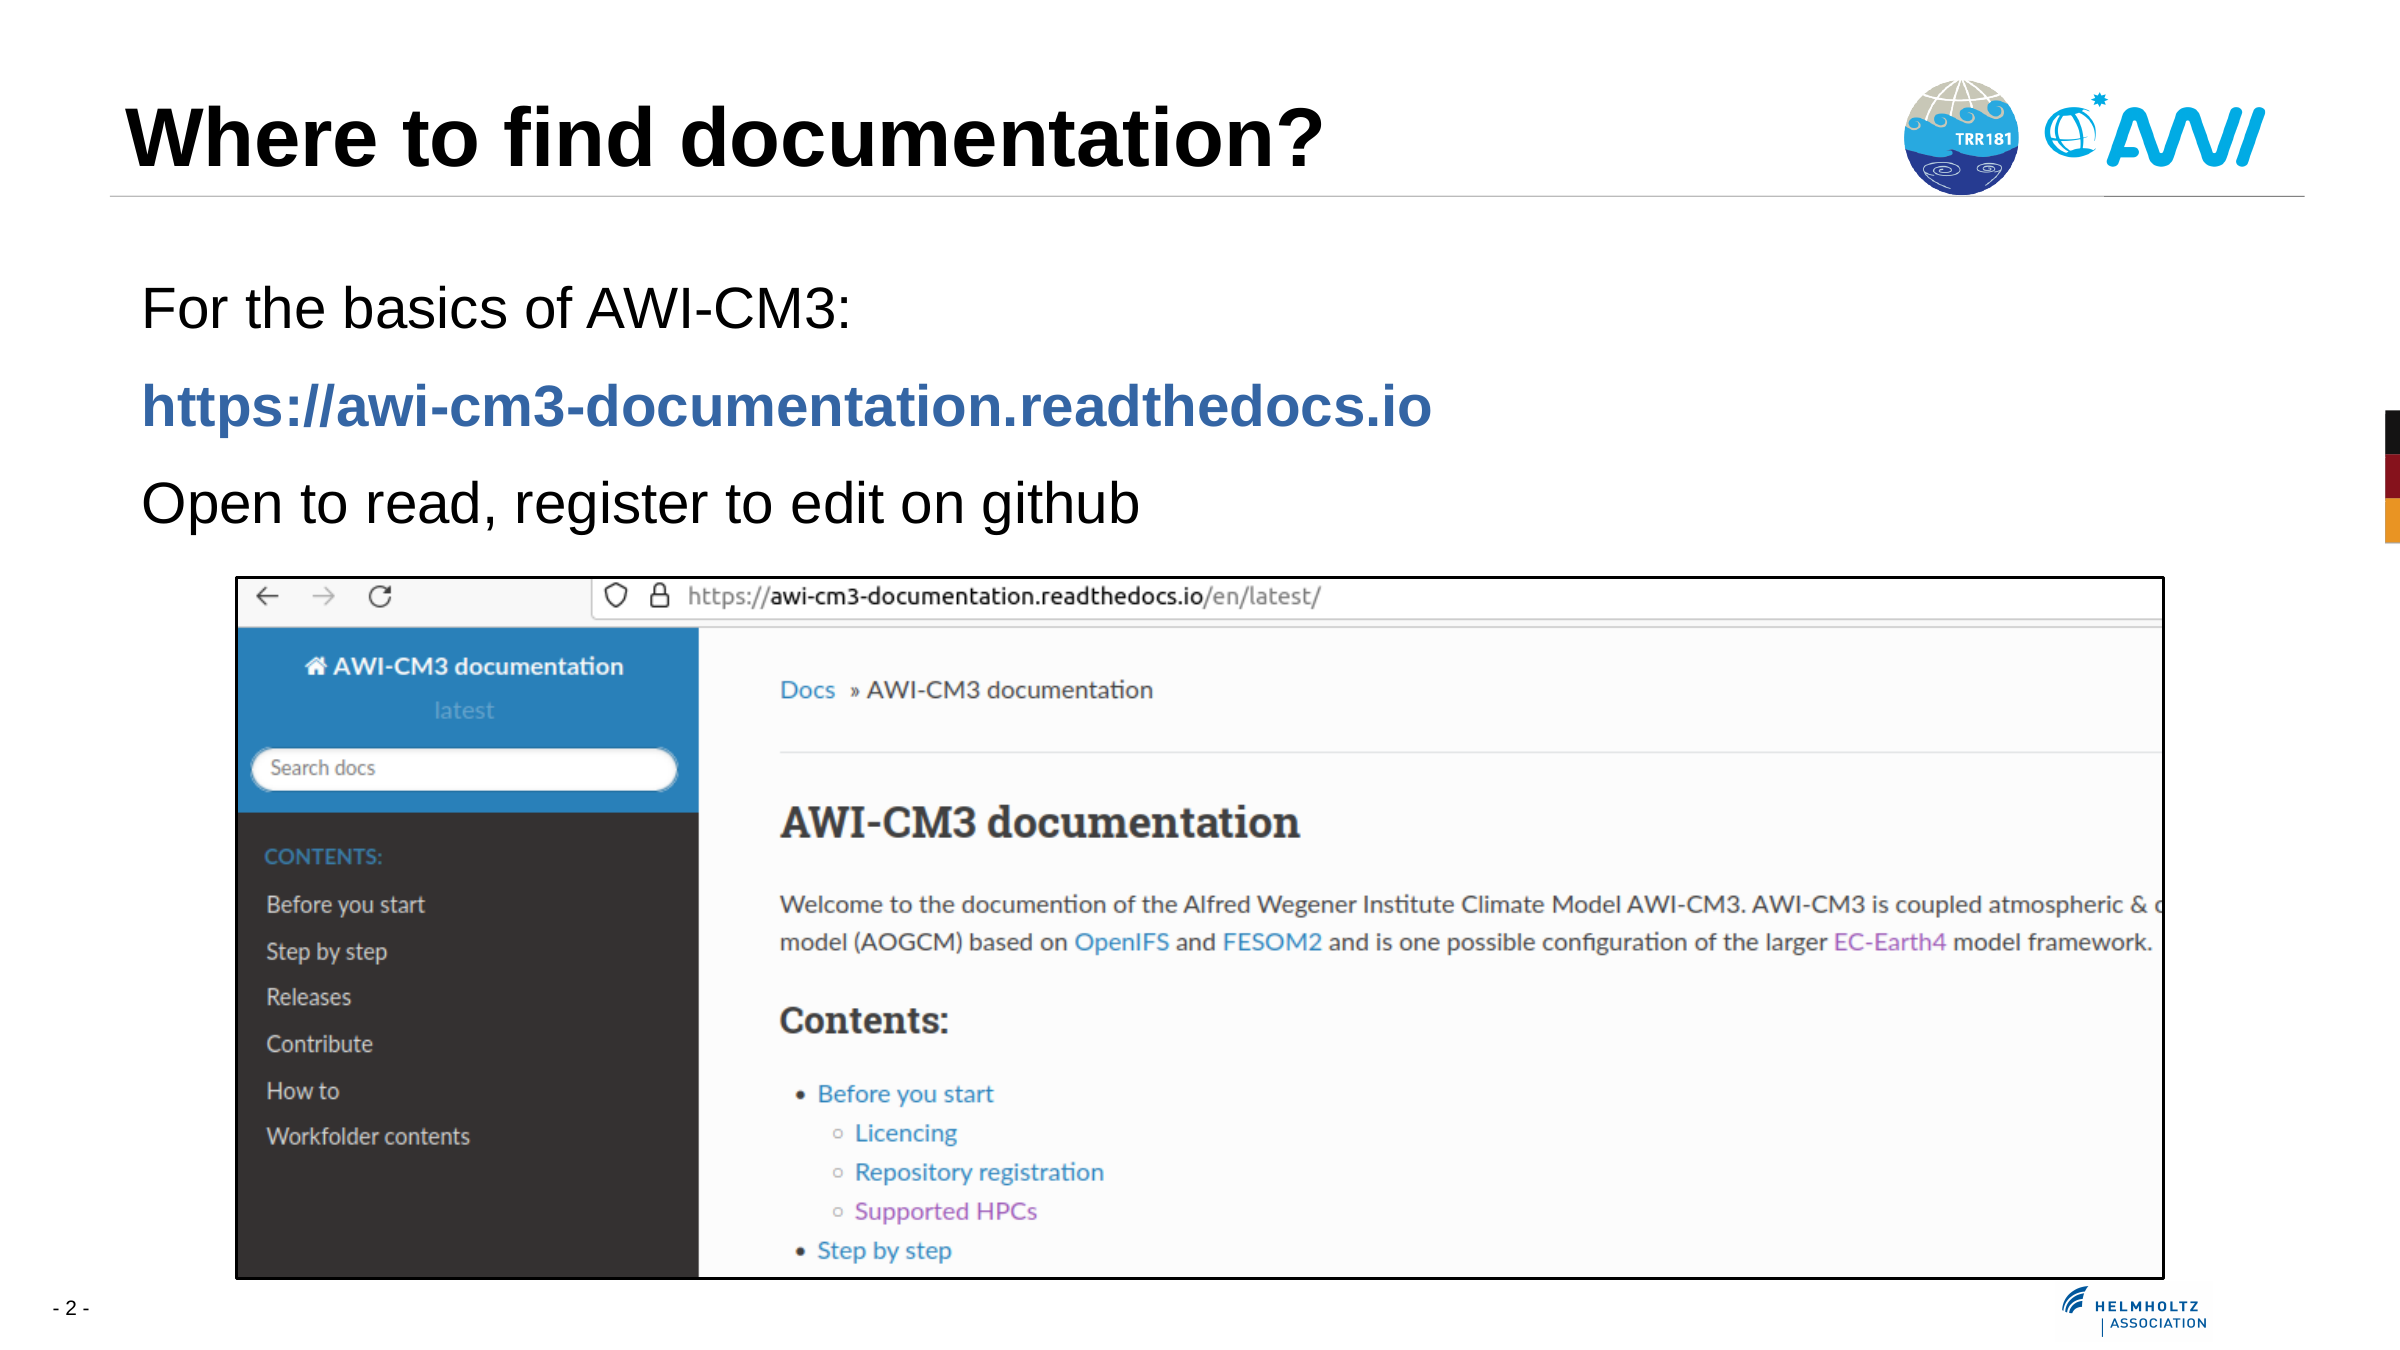

Where to find documentation?
For the basics of AWI-CM3:
https://awi-cm3-documentation.readthedocs.io
Open to read, register to edit on github